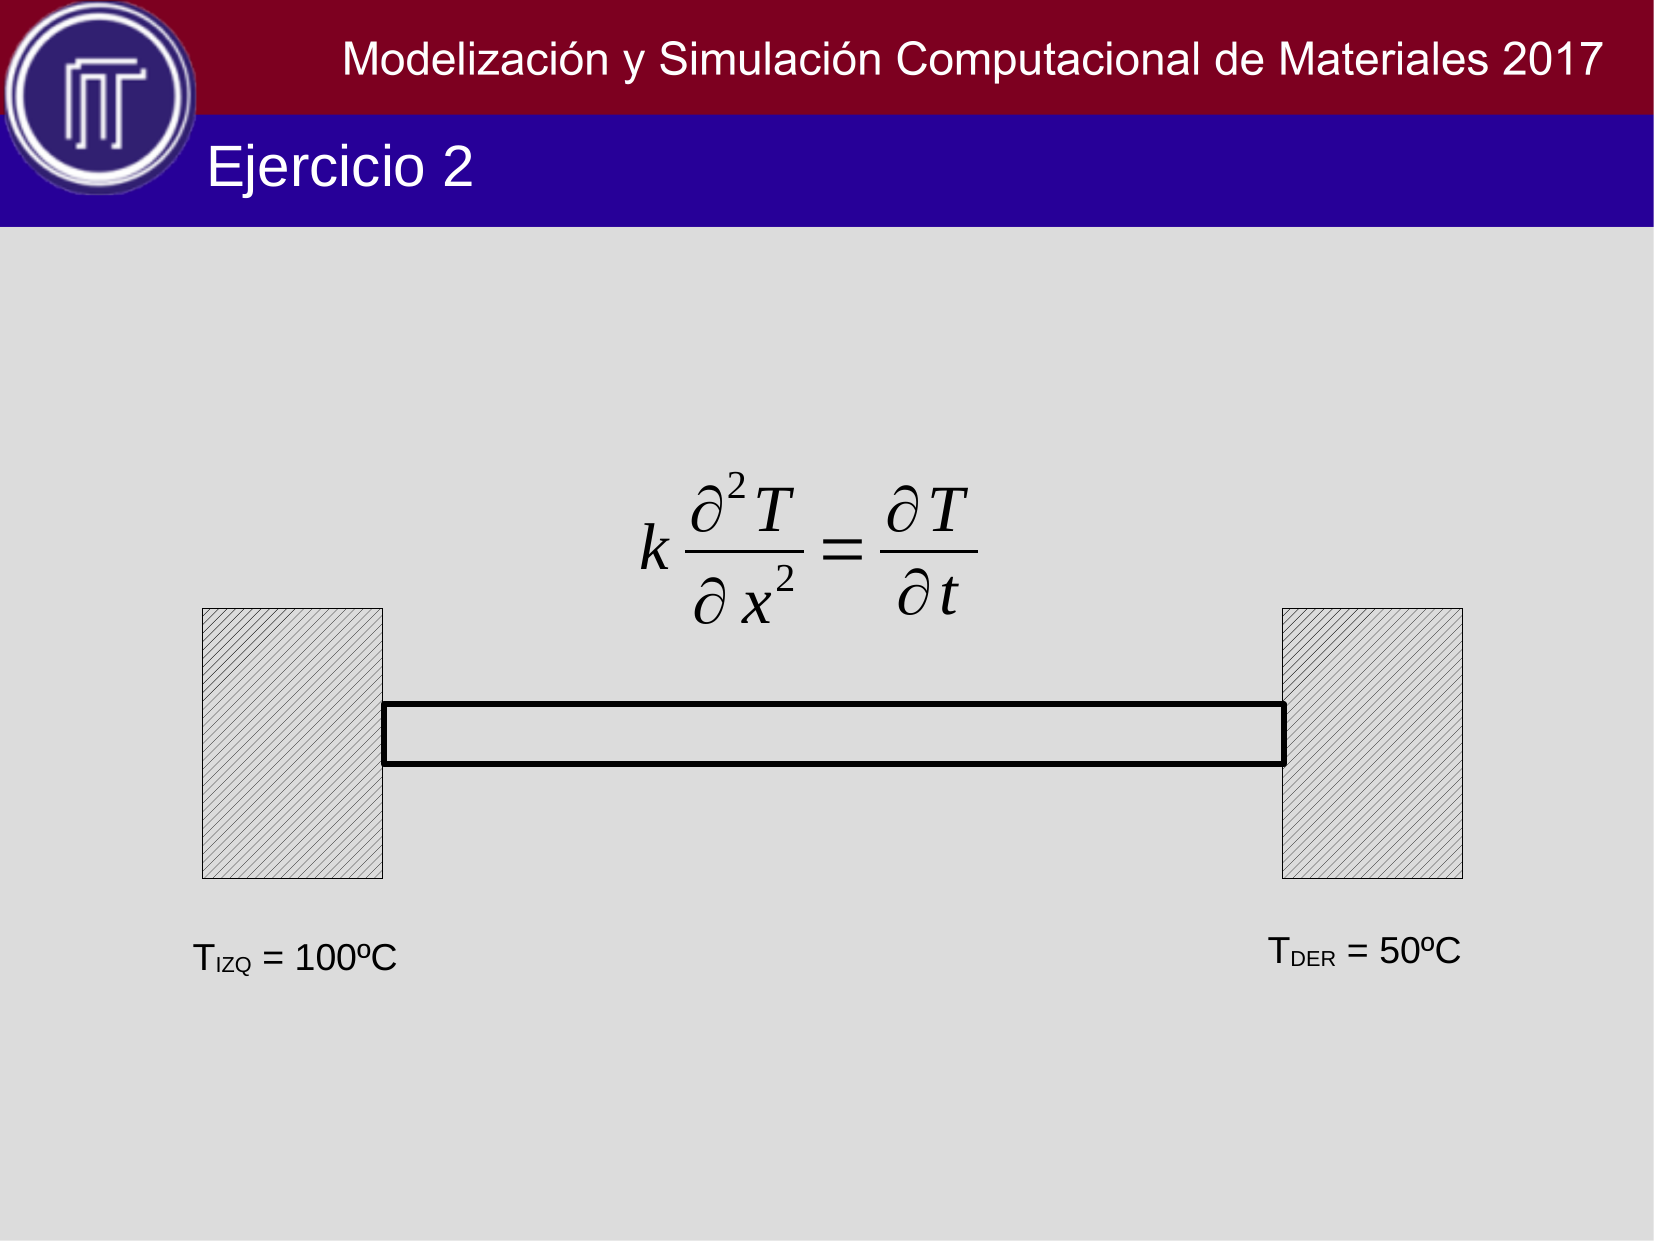

Ejercicio 2
TDER = 50ºC
TIZQ = 100ºC